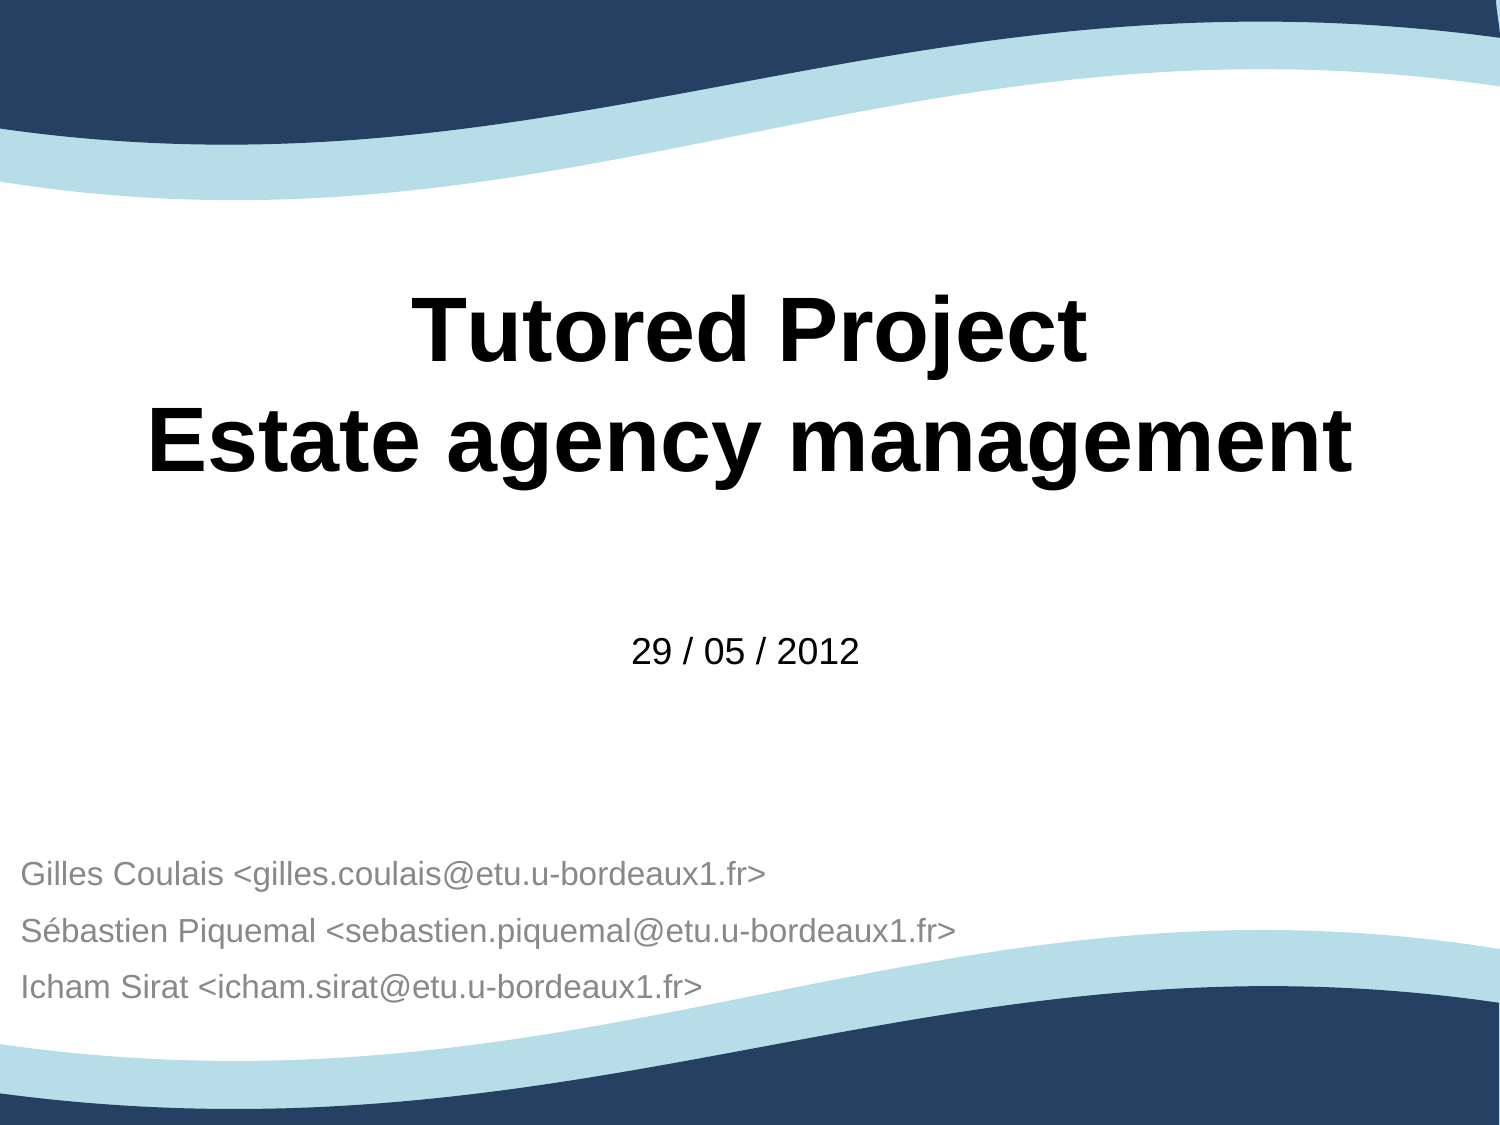

Tutored Project
Estate agency management
29 / 05 / 2012
Gilles Coulais <gilles.coulais@etu.u-bordeaux1.fr>
Sébastien Piquemal <sebastien.piquemal@etu.u-bordeaux1.fr>
Icham Sirat <icham.sirat@etu.u-bordeaux1.fr>